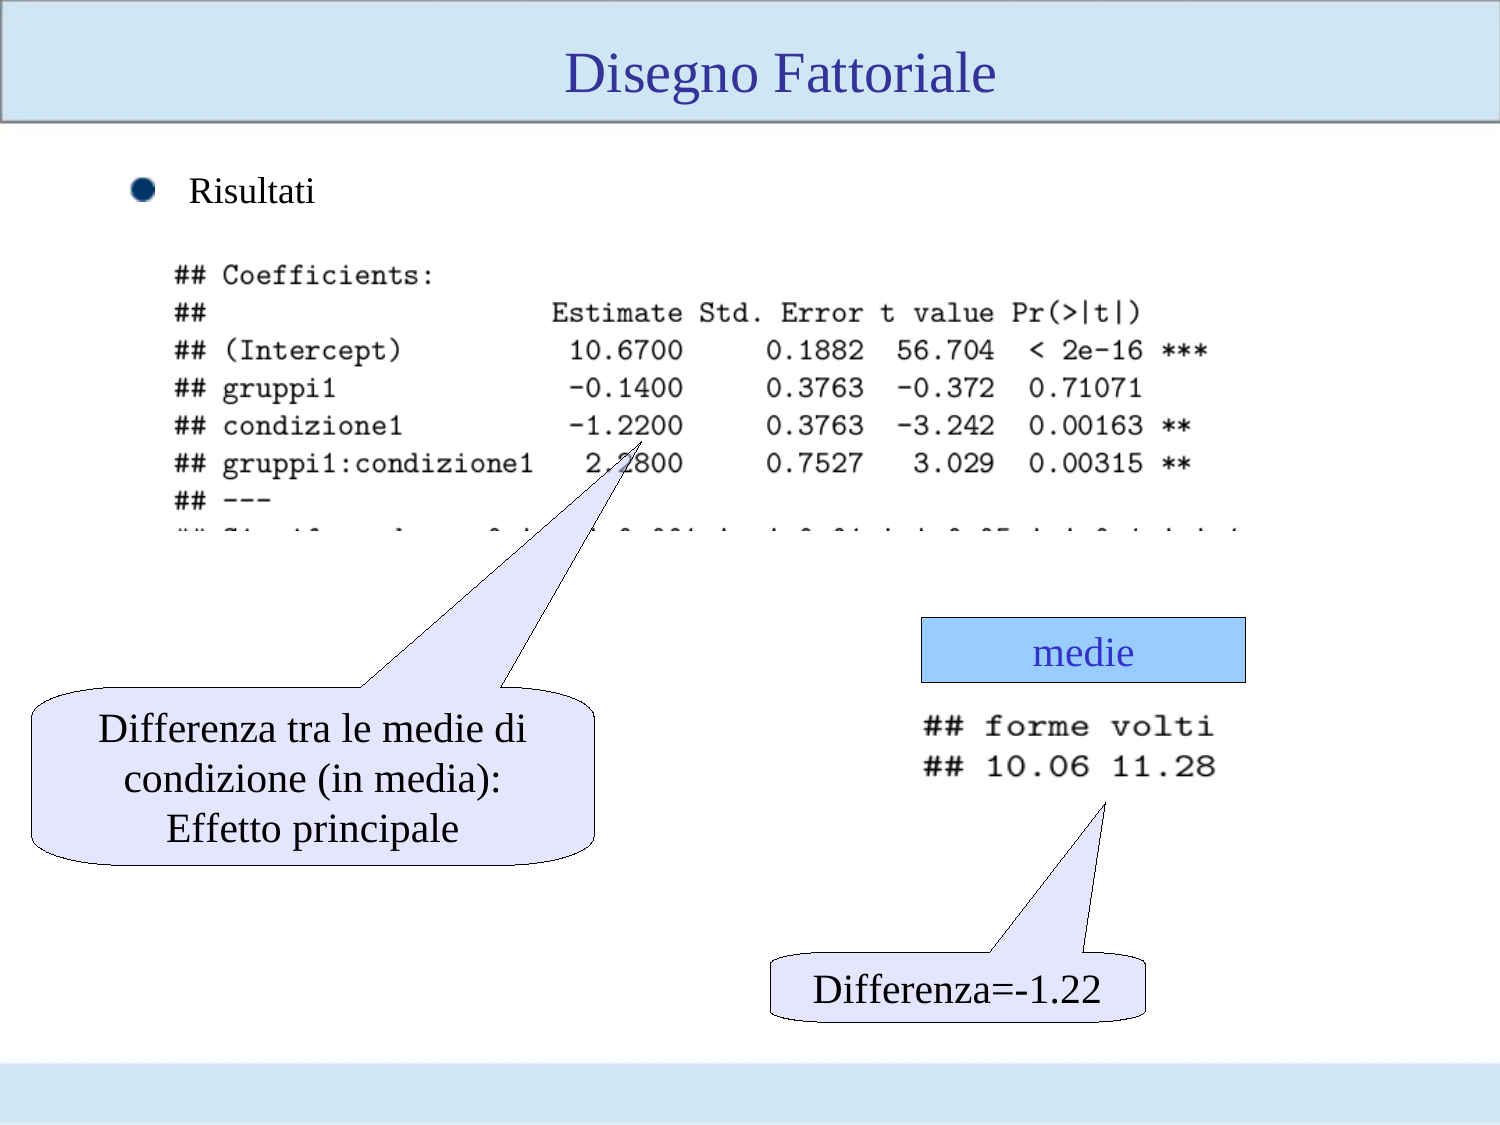

# Disegno Fattoriale
Risultati
medie
Differenza tra le medie di condizione (in media): Effetto principale
Differenza=-1.22